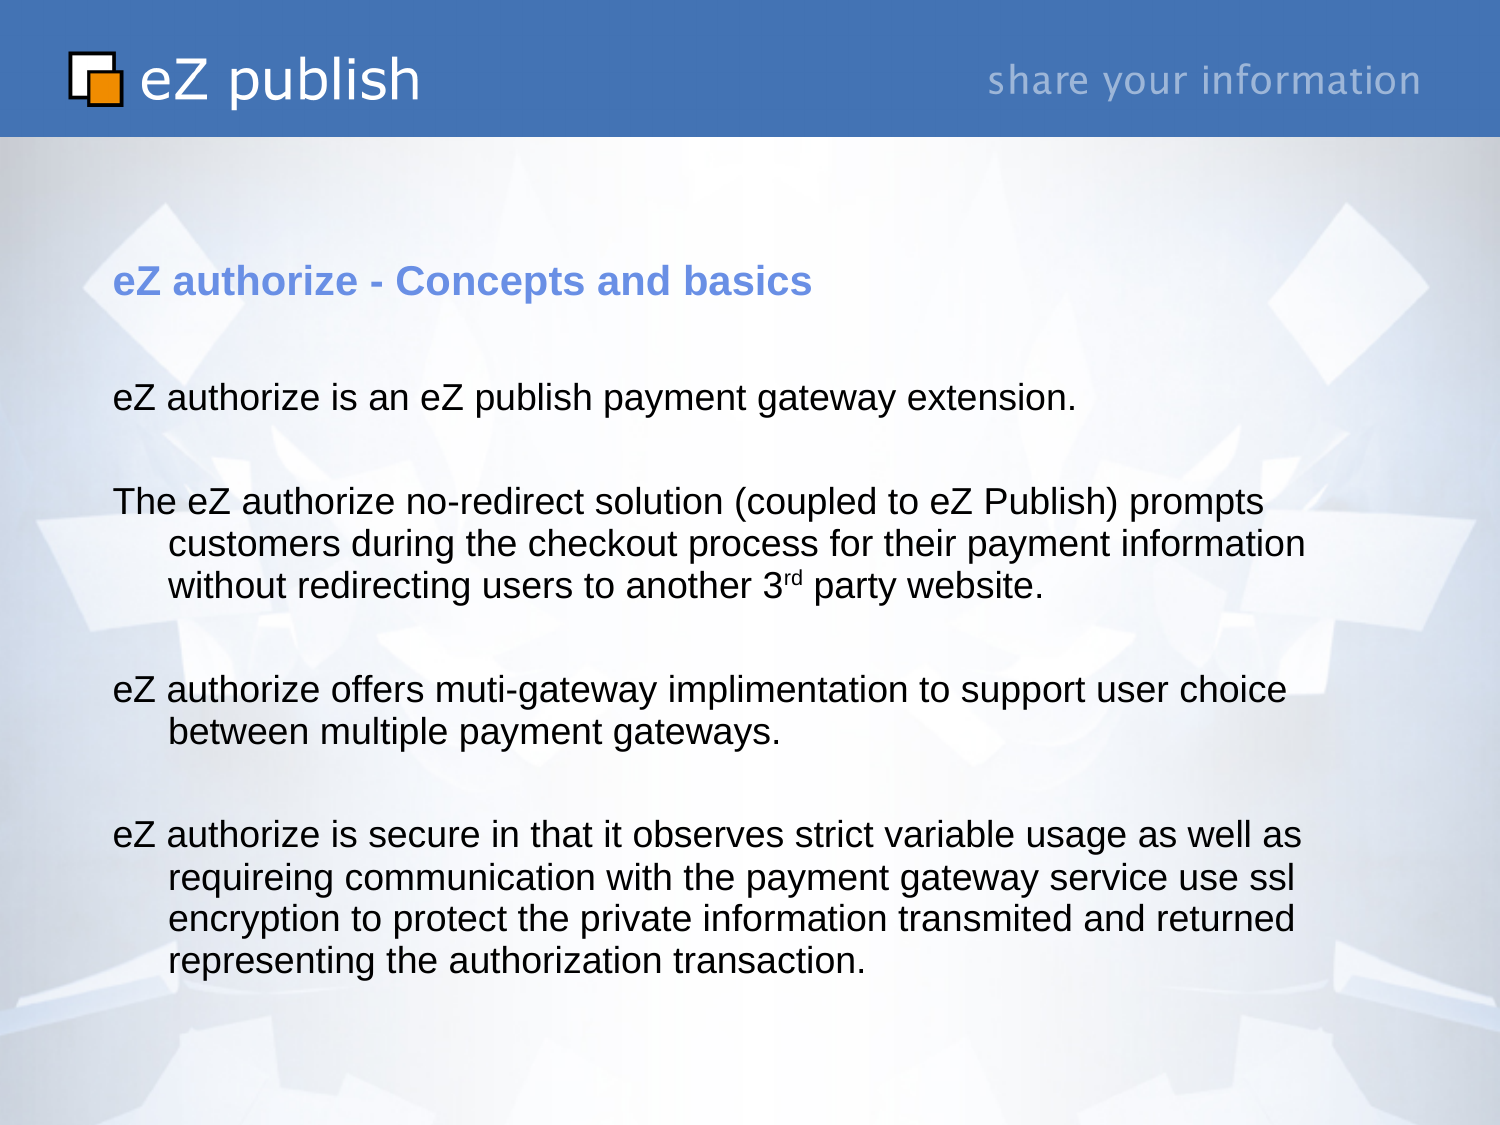

# eZ authorize - Concepts and basics
eZ authorize is an eZ publish payment gateway extension.
The eZ authorize no-redirect solution (coupled to eZ Publish) prompts customers during the checkout process for their payment information without redirecting users to another 3rd party website.
eZ authorize offers muti-gateway implimentation to support user choice between multiple payment gateways.
eZ authorize is secure in that it observes strict variable usage as well as requireing communication with the payment gateway service use ssl encryption to protect the private information transmited and returned representing the authorization transaction.